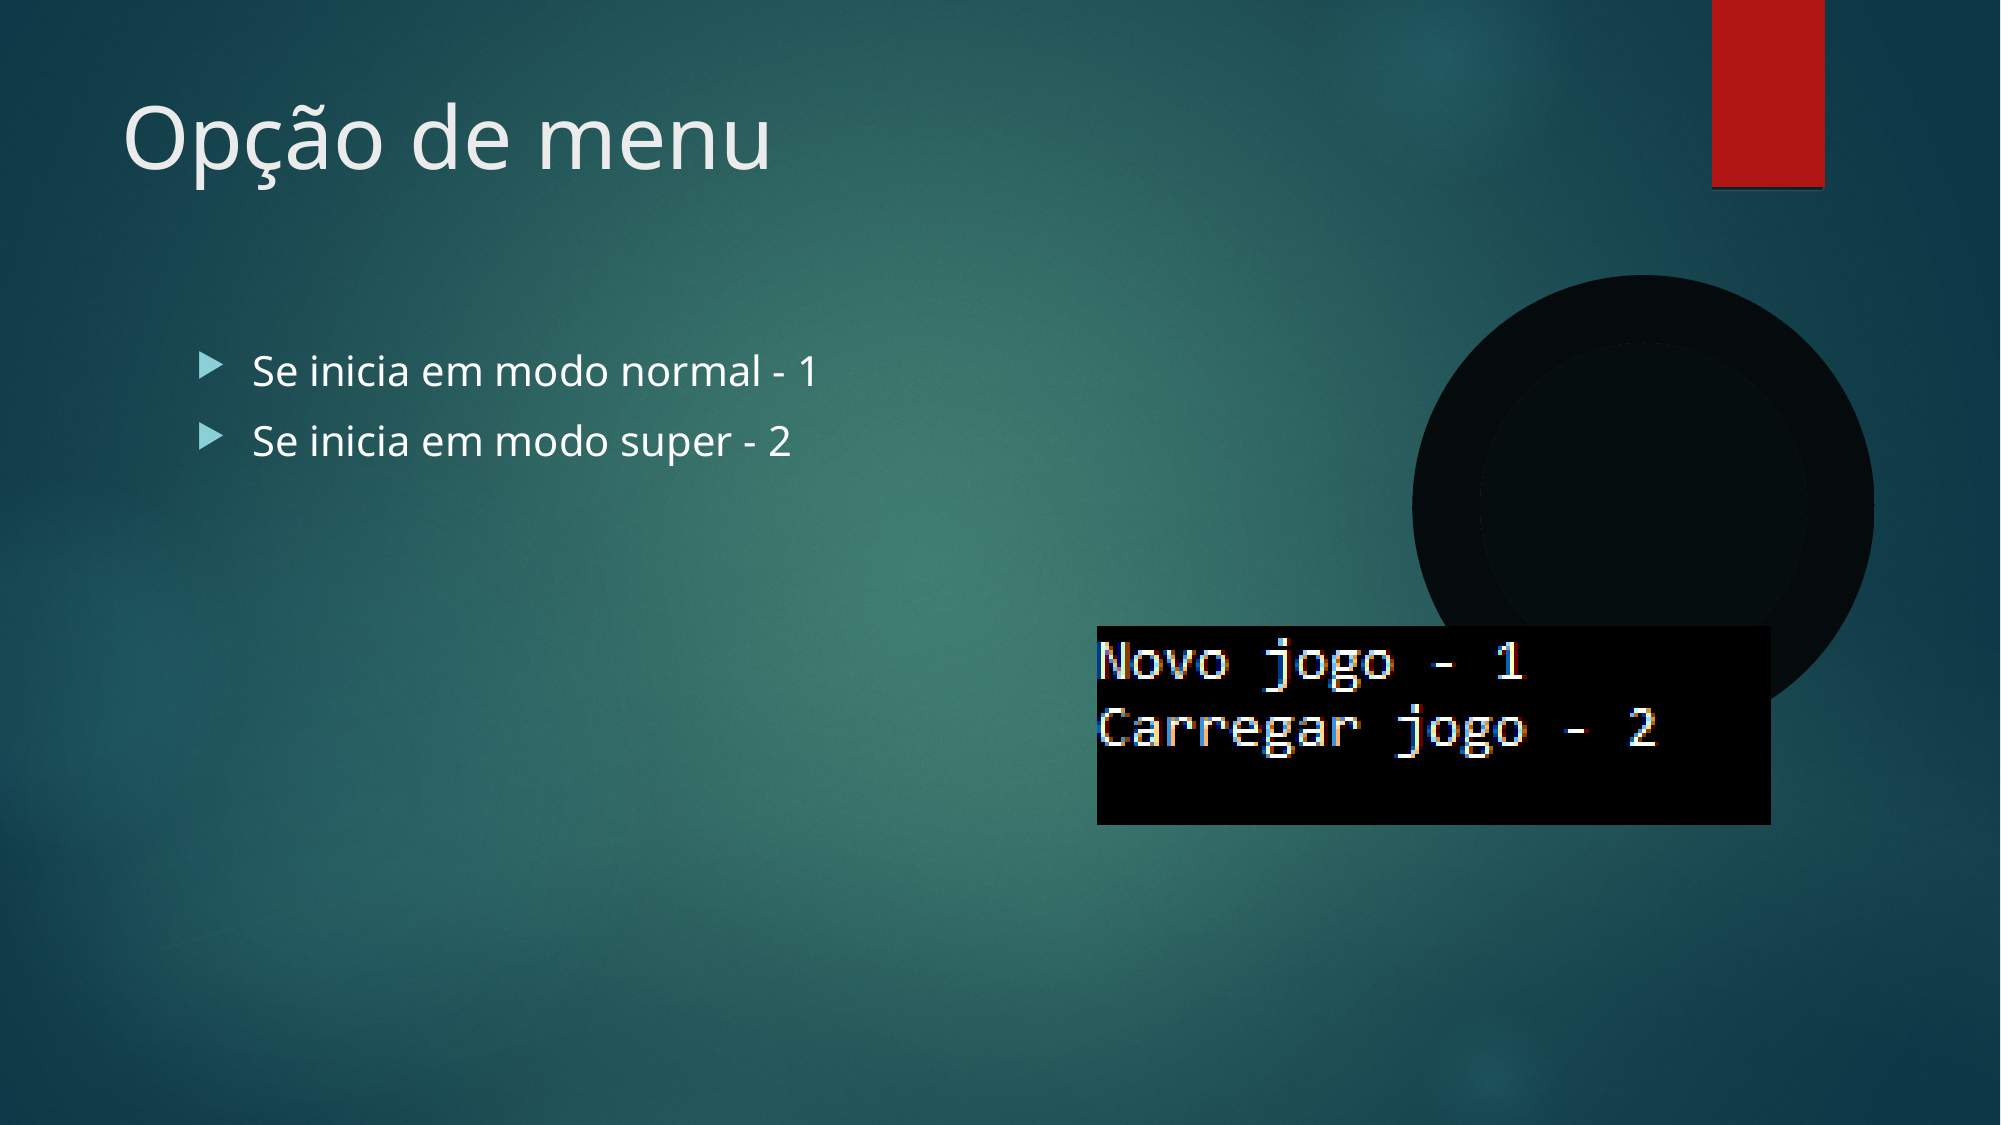

# Opção de menu
Se inicia em modo normal - 1
Se inicia em modo super - 2